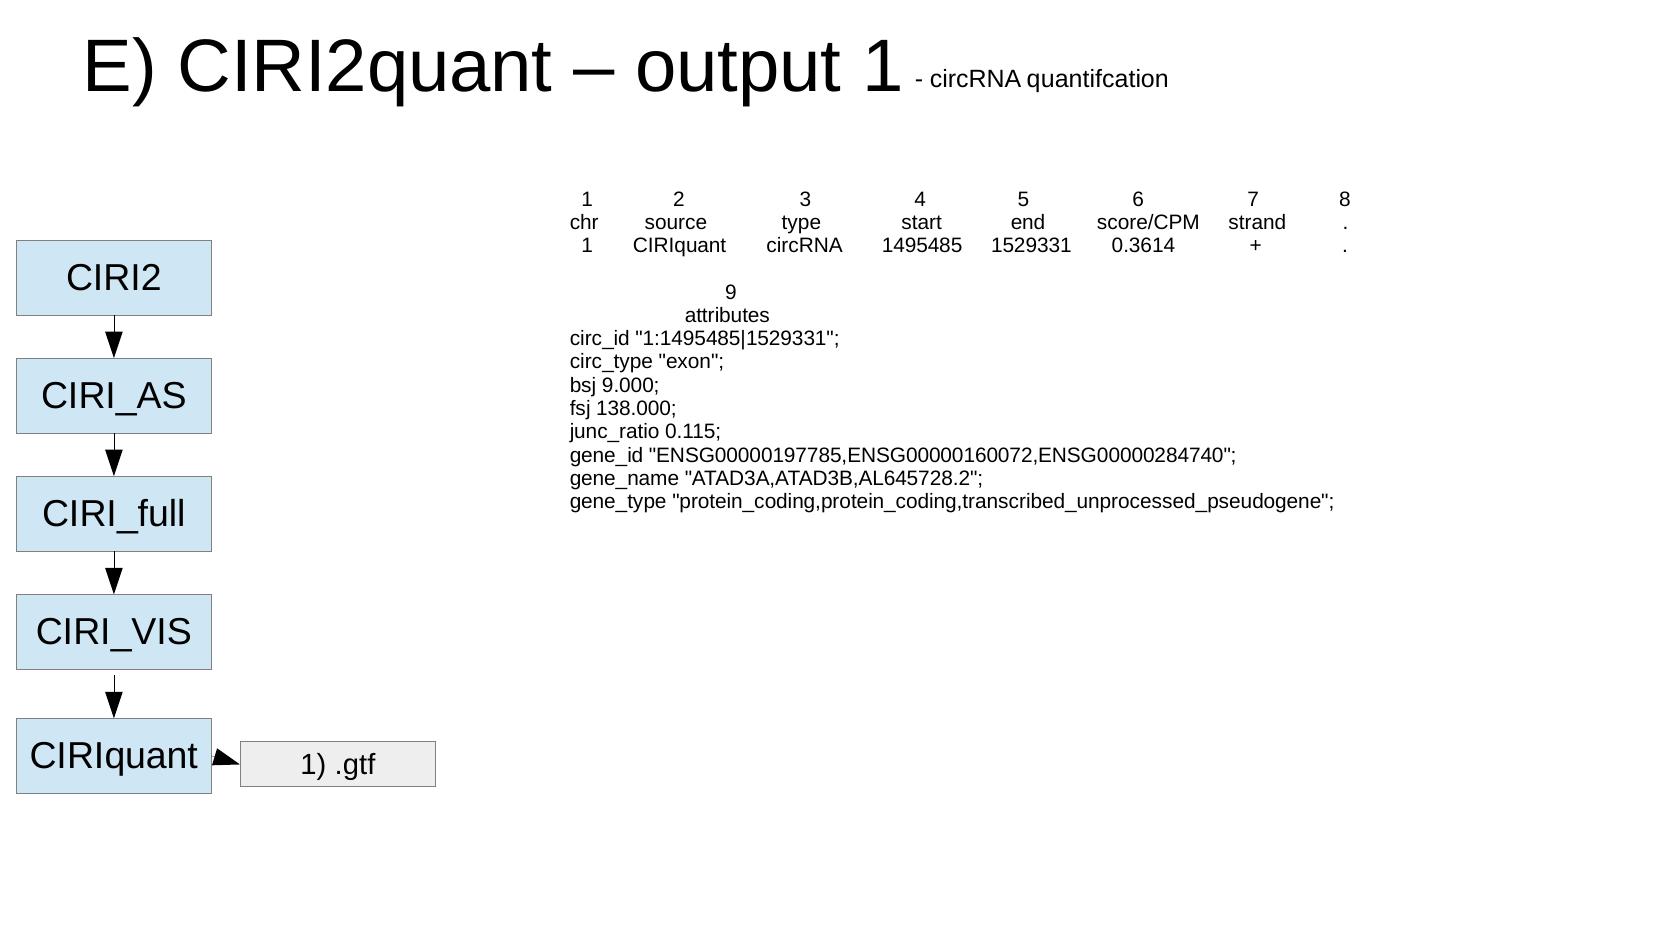

# E) CIRI2quant – output 1
- circRNA quantifcation
 1 2 3 4 5 6 7 8
chr source type start end score/CPM strand	 .
 1 CIRIquant circRNA 1495485 1529331 0.3614 + .
 9
 attributes
circ_id "1:1495485|1529331";
circ_type "exon";
bsj 9.000;
fsj 138.000;
junc_ratio 0.115;
gene_id "ENSG00000197785,ENSG00000160072,ENSG00000284740";
gene_name "ATAD3A,ATAD3B,AL645728.2";
gene_type "protein_coding,protein_coding,transcribed_unprocessed_pseudogene";
CIRI2
CIRI_AS
CIRI_full
CIRI_VIS
CIRIquant
1) .gtf